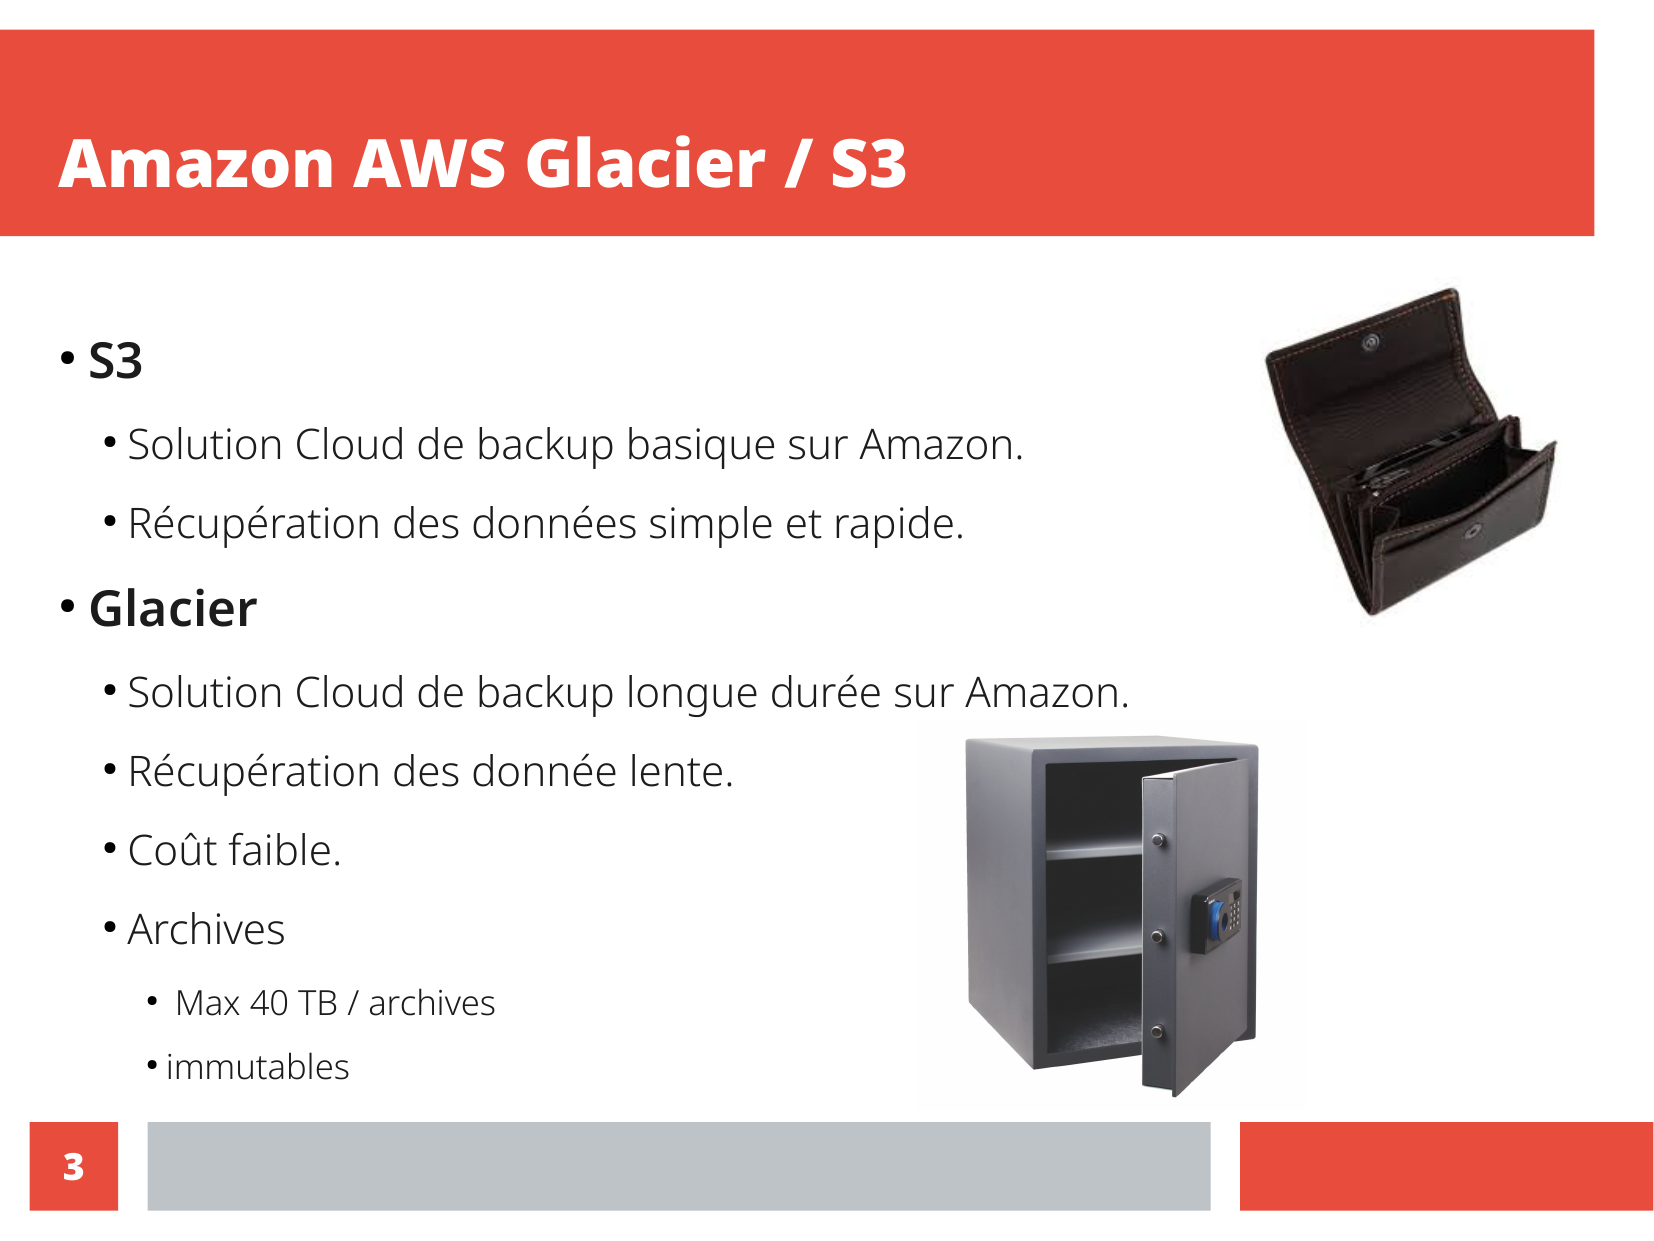

# Amazon AWS Glacier / S3
 S3
 Solution Cloud de backup basique sur Amazon.
 Récupération des données simple et rapide.
 Glacier
 Solution Cloud de backup longue durée sur Amazon.
 Récupération des donnée lente.
 Coût faible.
 Archives
 Max 40 TB / archives
 immutables
3